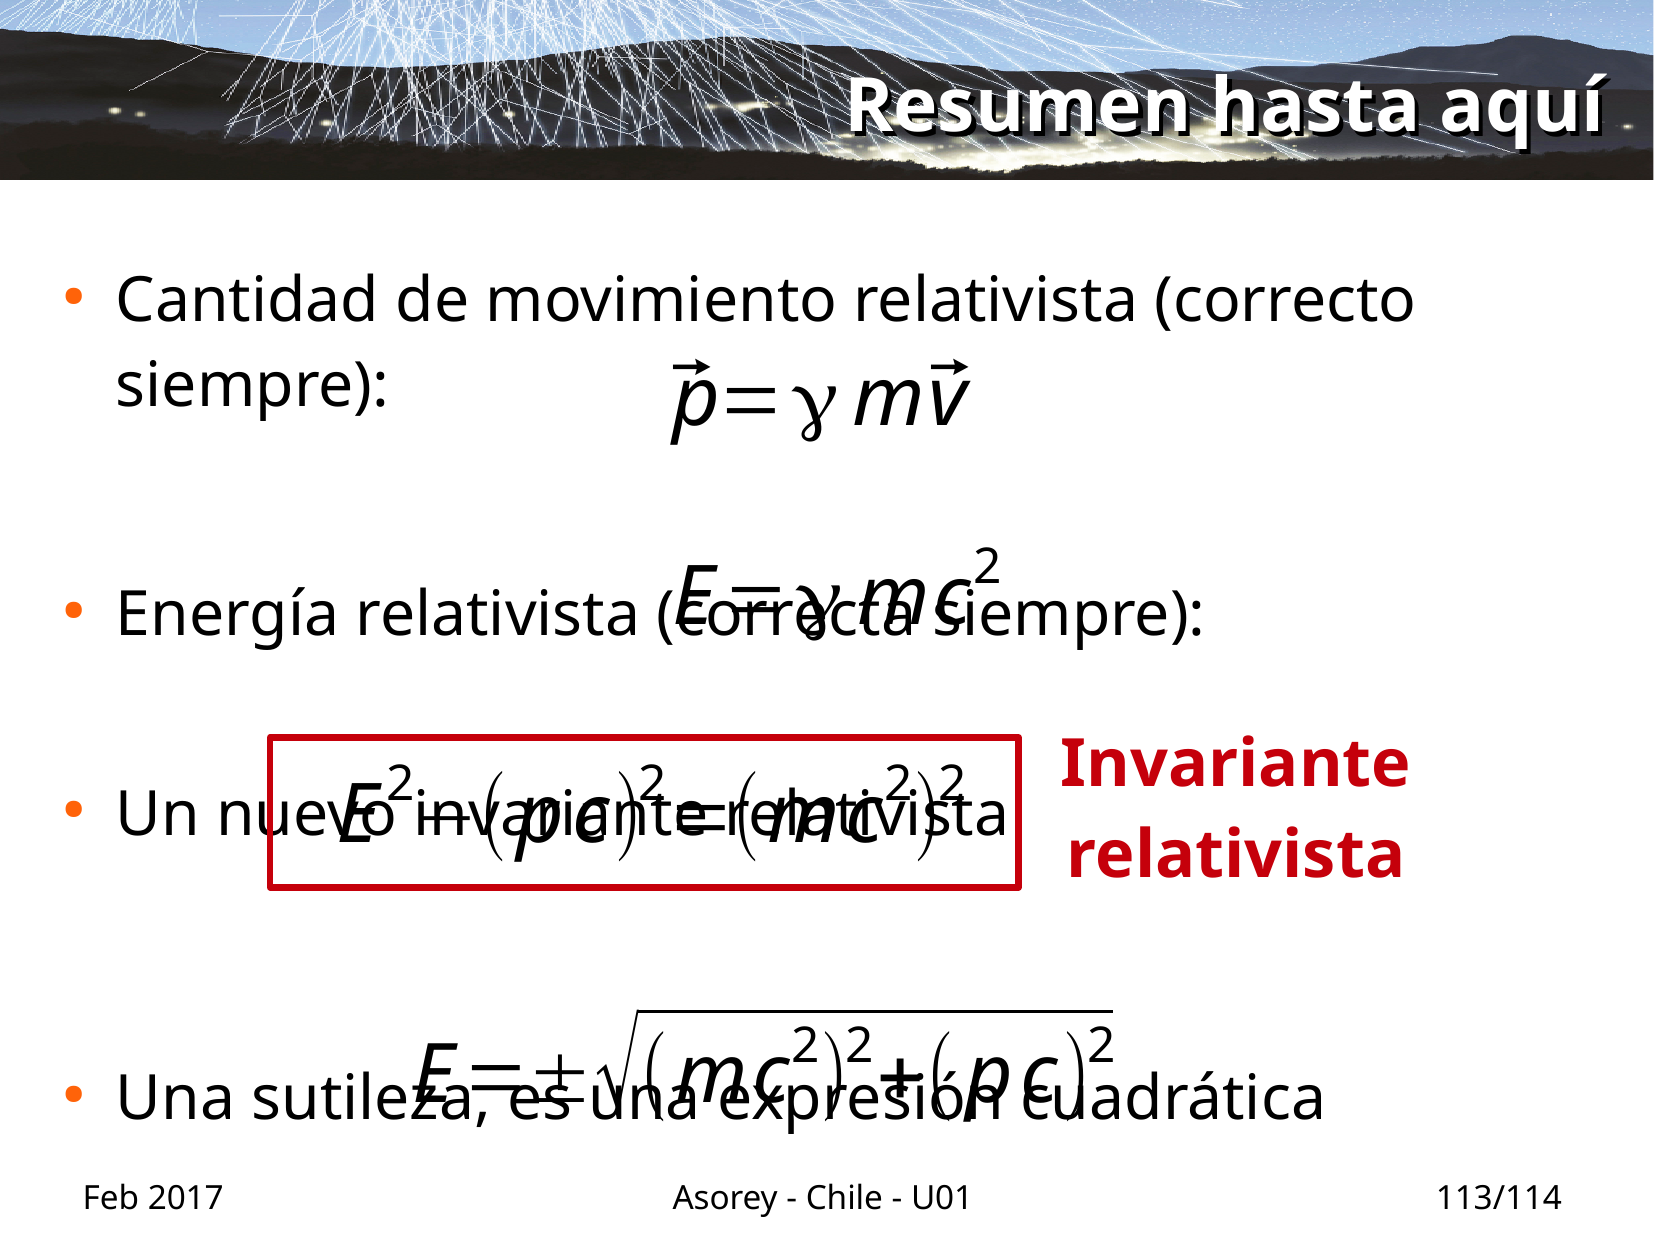

# Resumen hasta aquí
Cantidad de movimiento relativista (correcto siempre):
Energía relativista (correcta siempre):
Un nuevo invariante relativista
Una sutileza, es una expresión cuadrática
Invariante relativista
Feb 2017
Asorey - Chile - U01
113